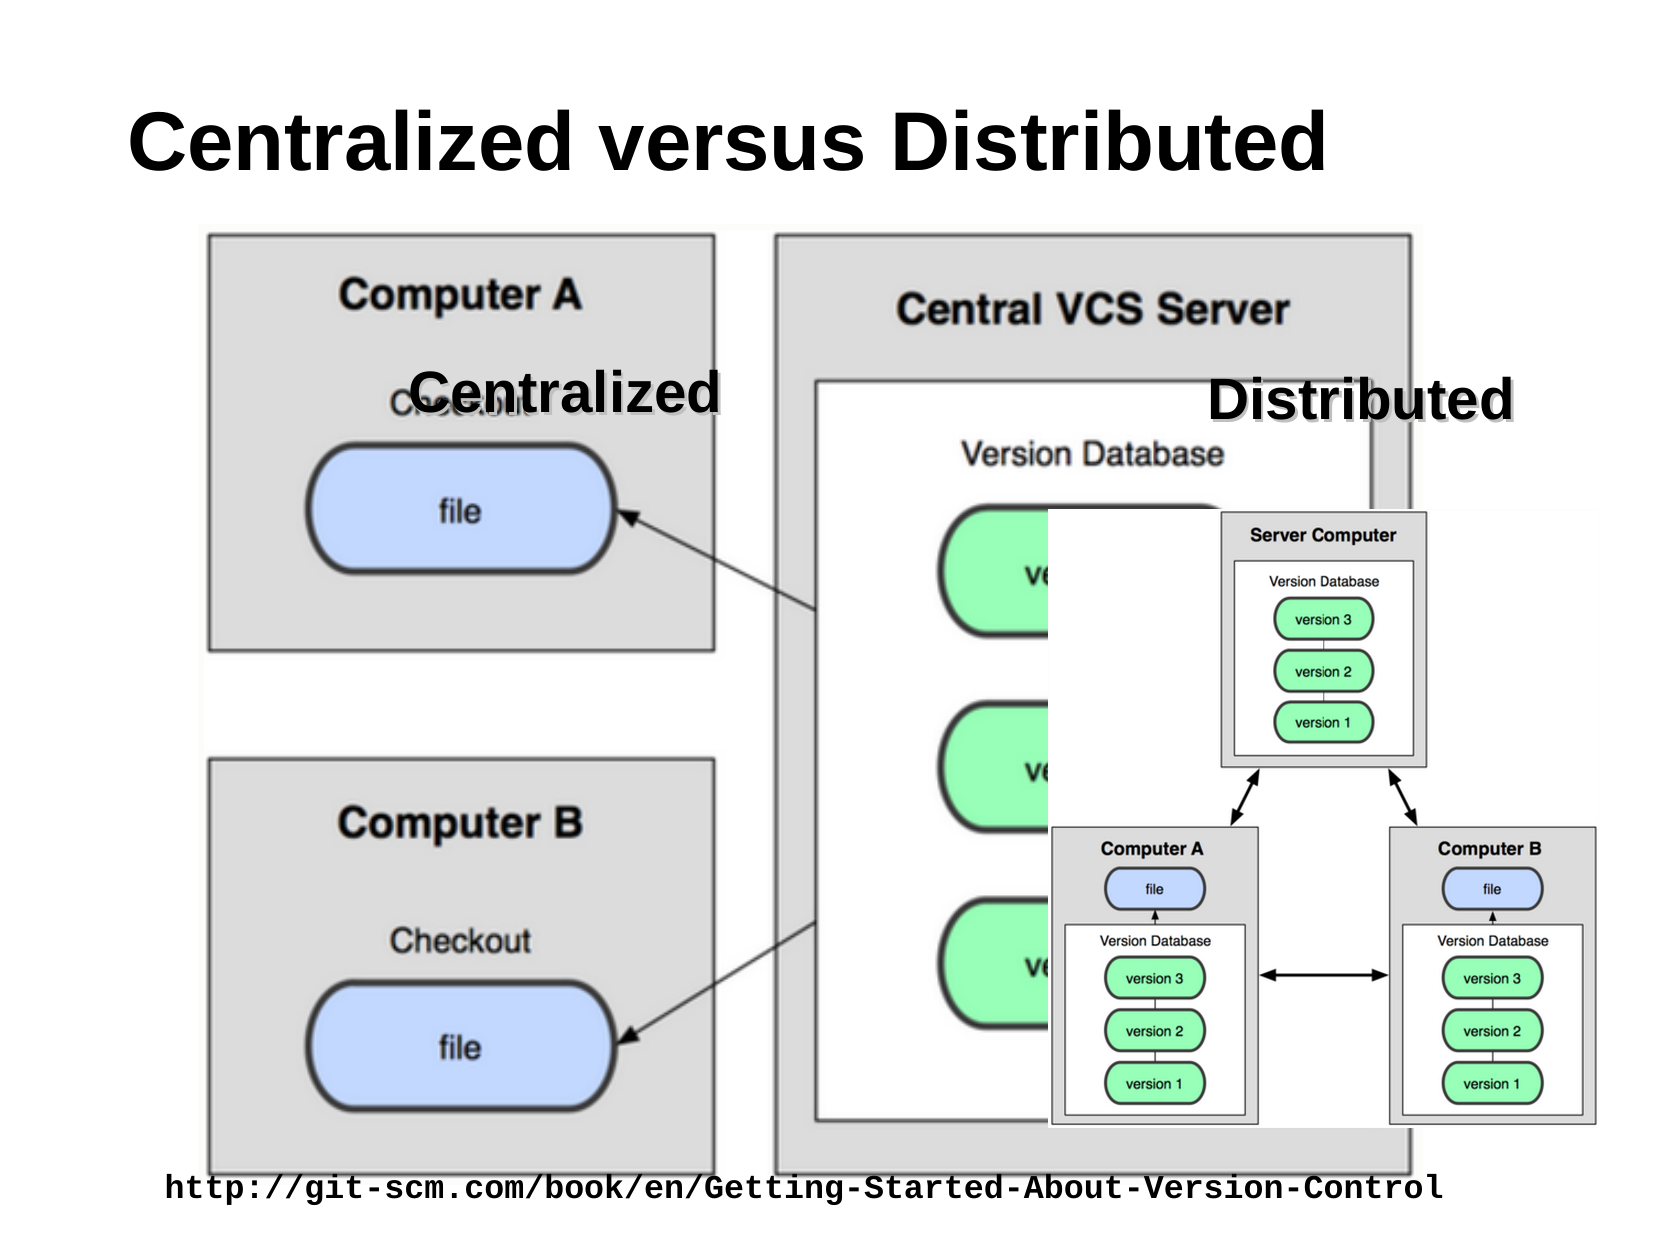

# Centralized versus Distributed
Centralized
Distributed
http://git-scm.com/book/en/Getting-Started-About-Version-Control